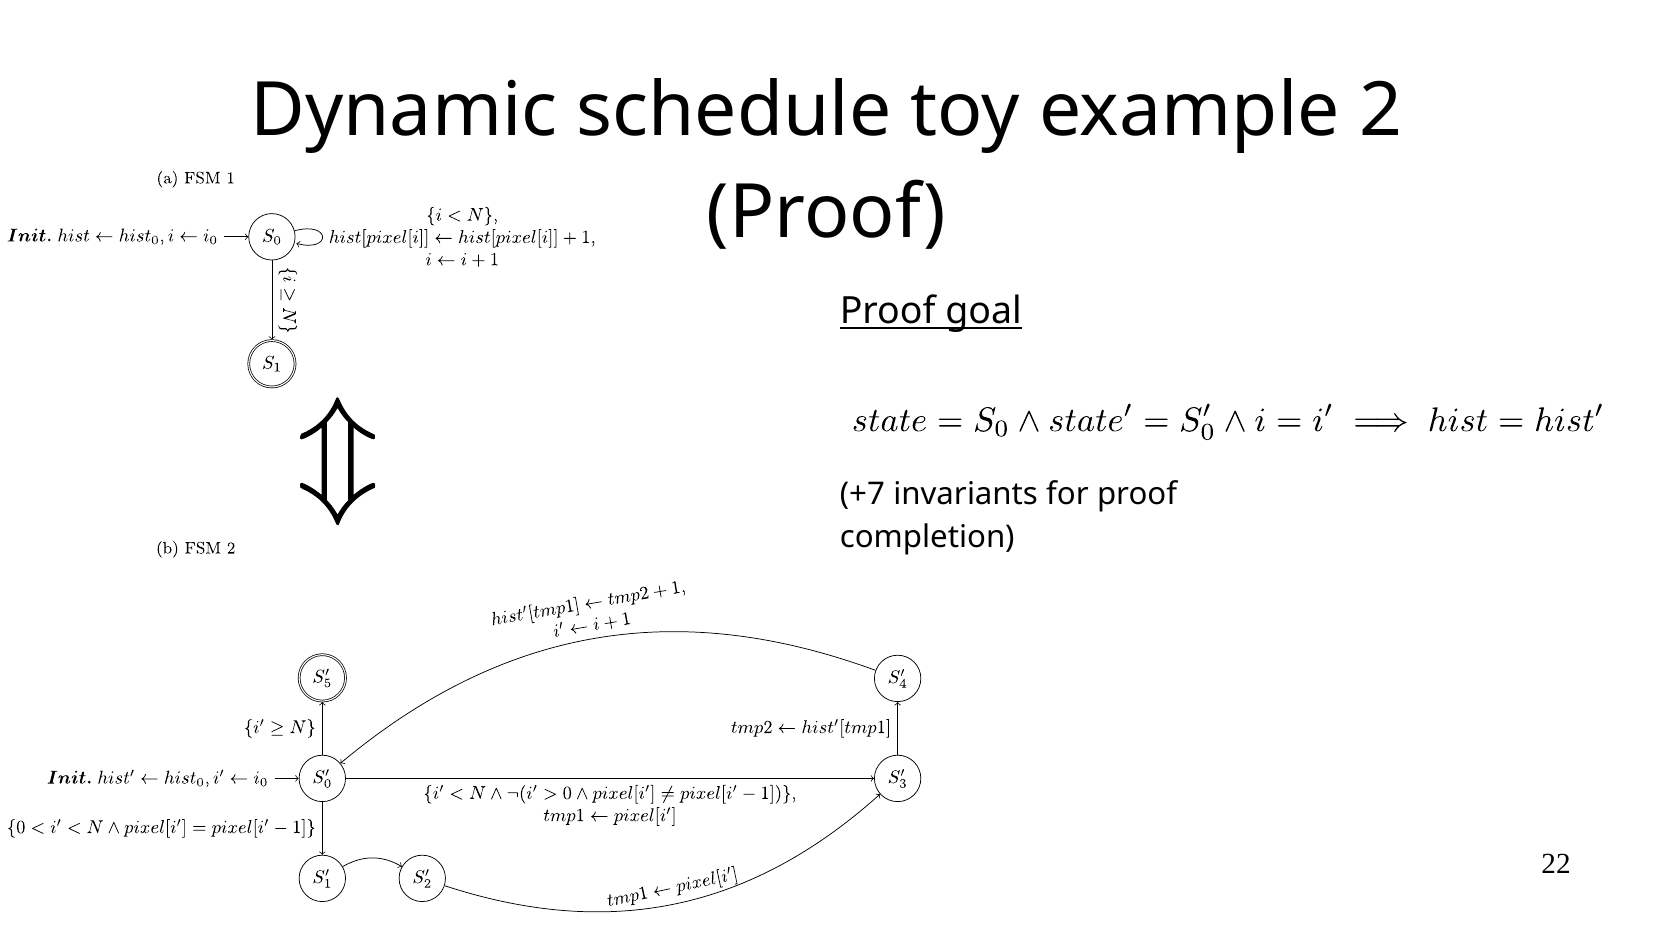

Dynamic schedule toy example 2 (Proof)
Proof goal
(+7 invariants for proof completion)
22